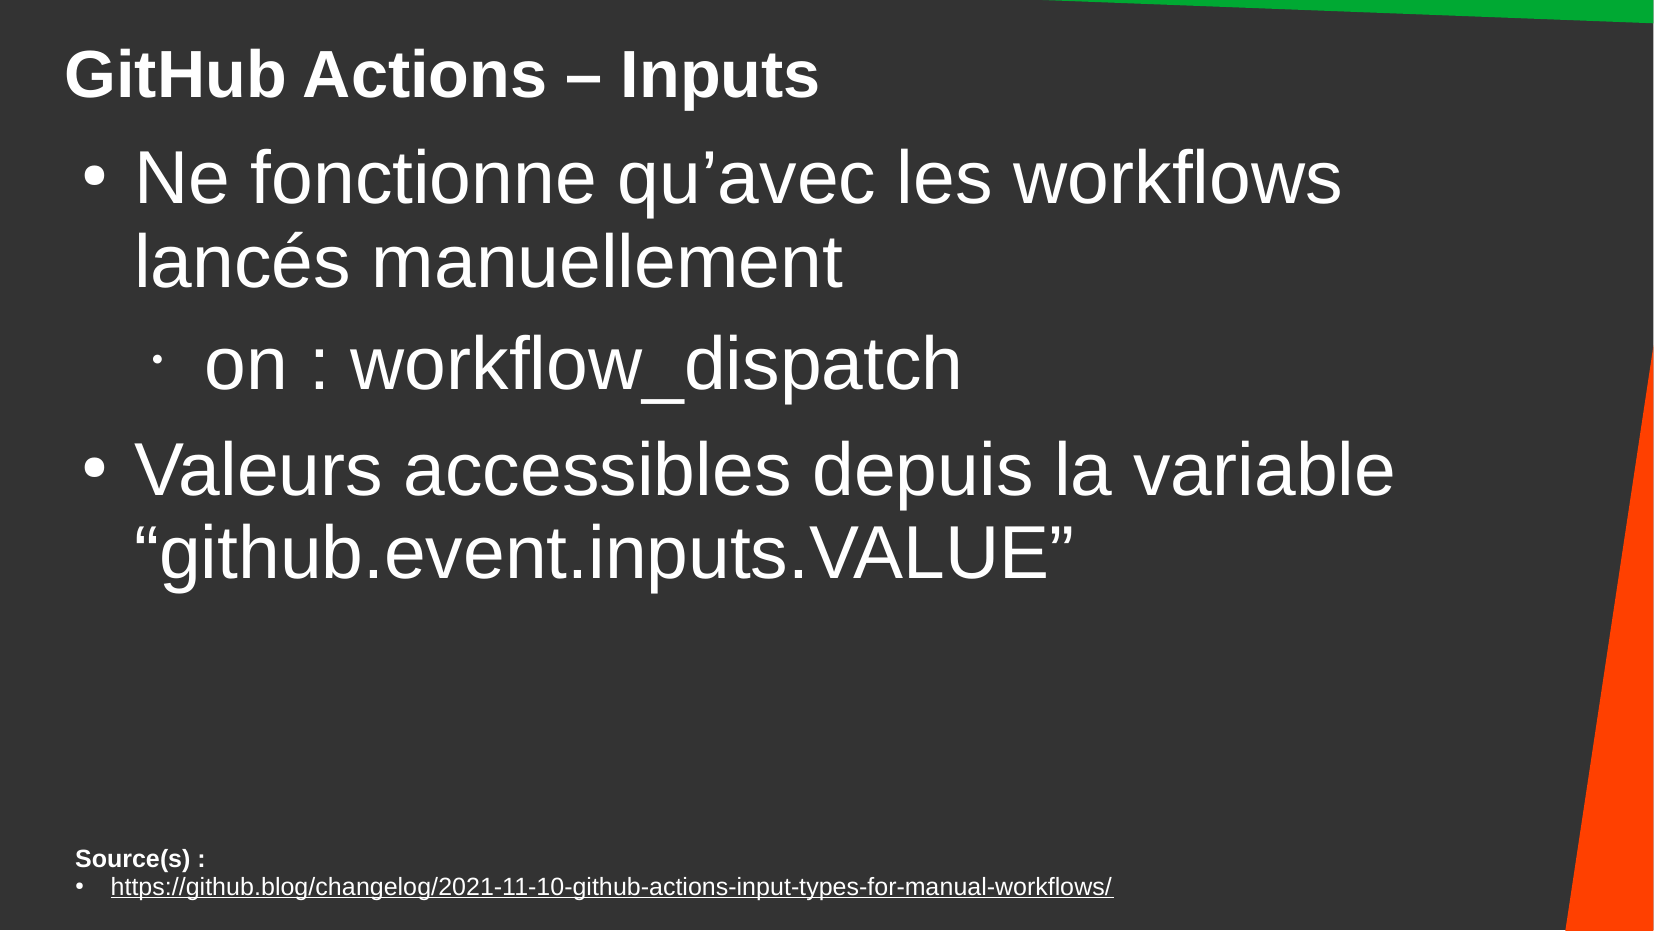

# GitHub Actions – Inputs
Ne fonctionne qu’avec les workflows lancés manuellement
on : workflow_dispatch
Valeurs accessibles depuis la variable “github.event.inputs.VALUE”
Source(s) :
https://github.blog/changelog/2021-11-10-github-actions-input-types-for-manual-workflows/